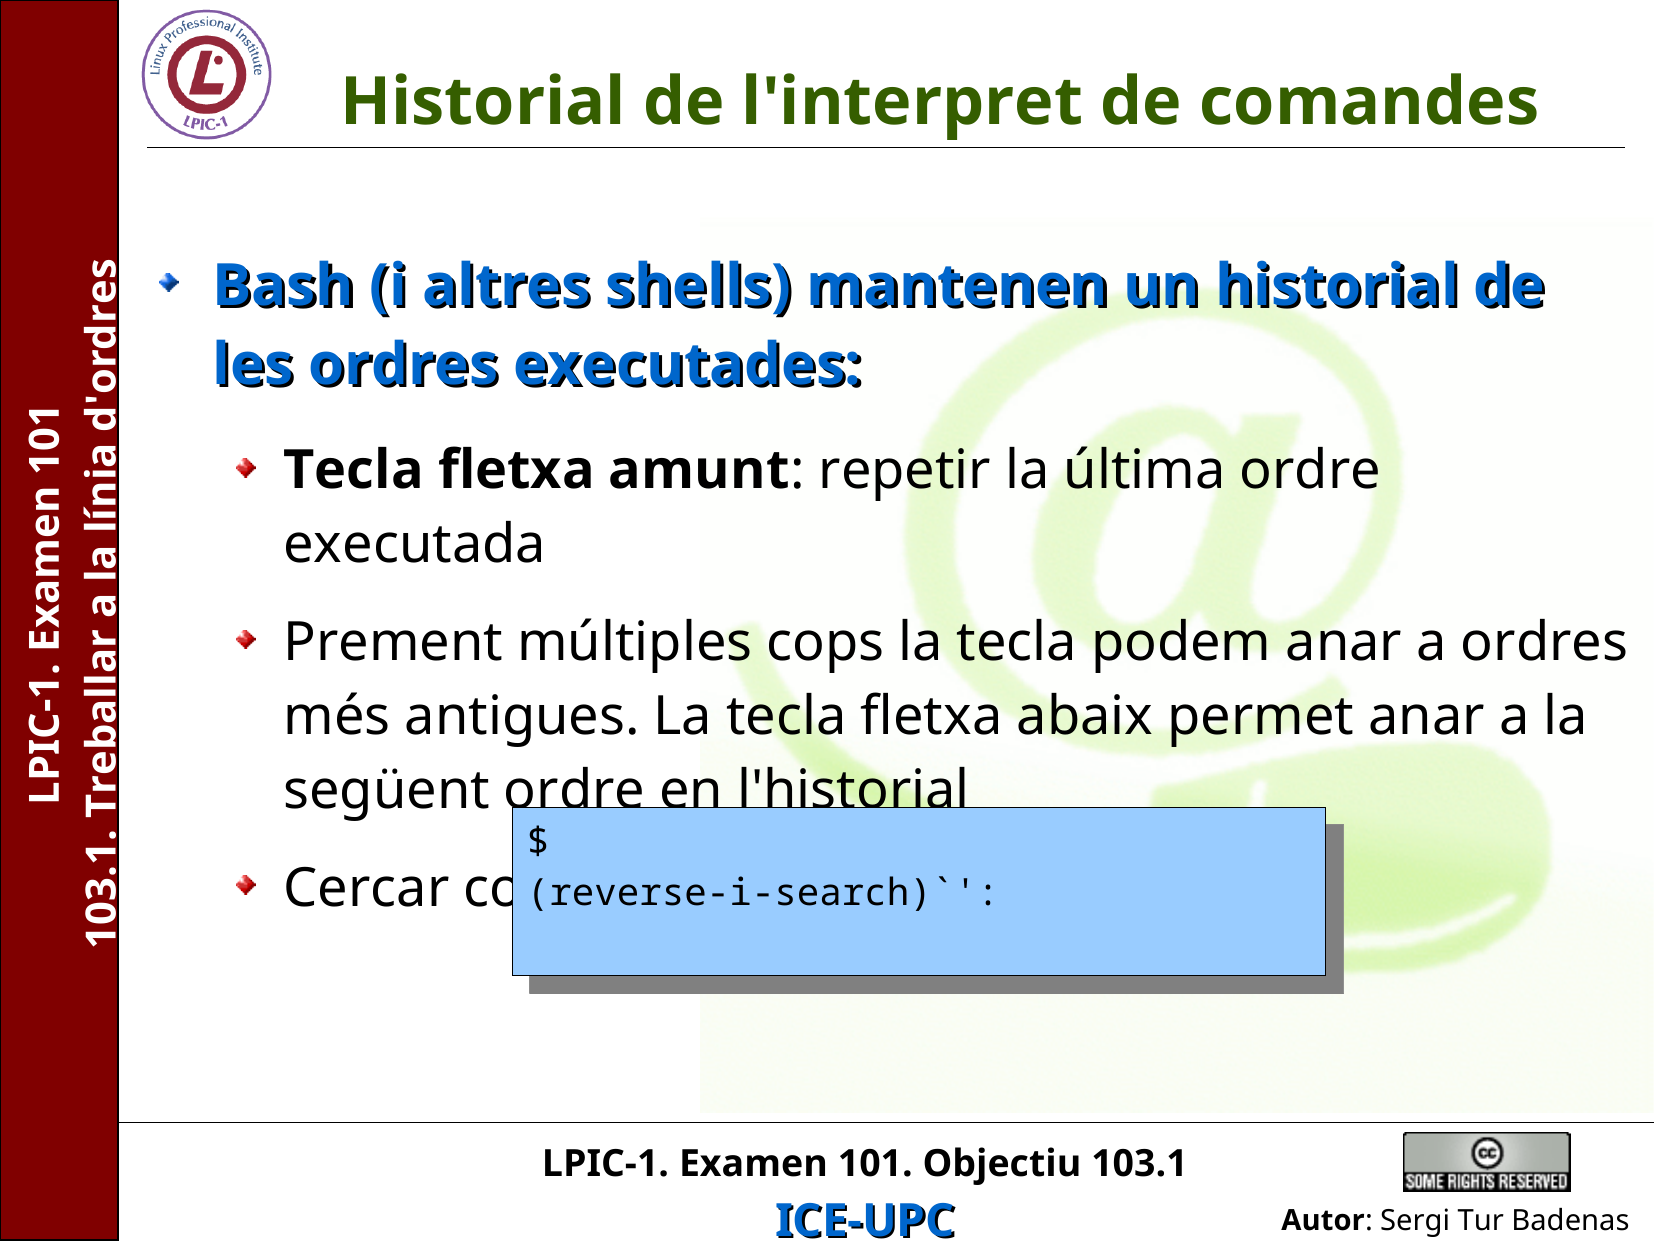

# Historial de l'interpret de comandes
Bash (i altres shells) mantenen un historial de les ordres executades:
Tecla fletxa amunt: repetir la última ordre executada
Prement múltiples cops la tecla podem anar a ordres més antigues. La tecla fletxa abaix permet anar a la següent ordre en l'historial
Cercar comandes a l'historial (ctrl+r):
$
(reverse-i-search)`':